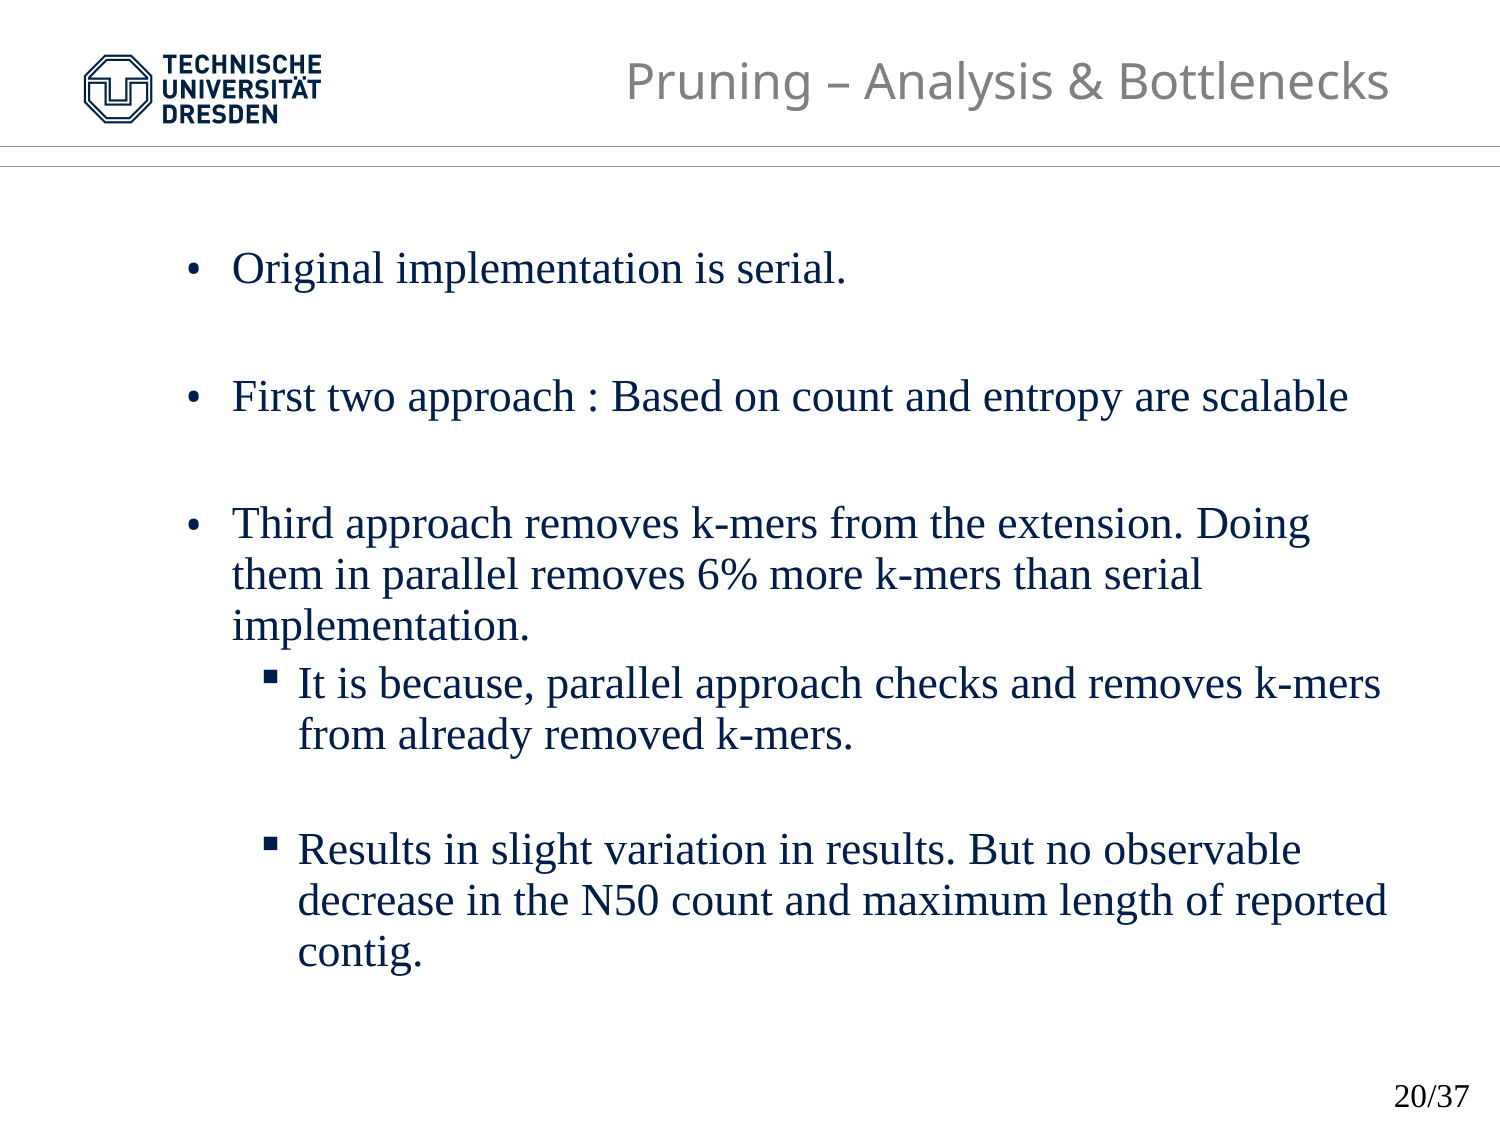

# Pruning – Analysis & Bottlenecks
Original implementation is serial.
First two approach : Based on count and entropy are scalable
Third approach removes k-mers from the extension. Doing them in parallel removes 6% more k-mers than serial implementation.
It is because, parallel approach checks and removes k-mers from already removed k-mers.
Results in slight variation in results. But no observable decrease in the N50 count and maximum length of reported contig.
20